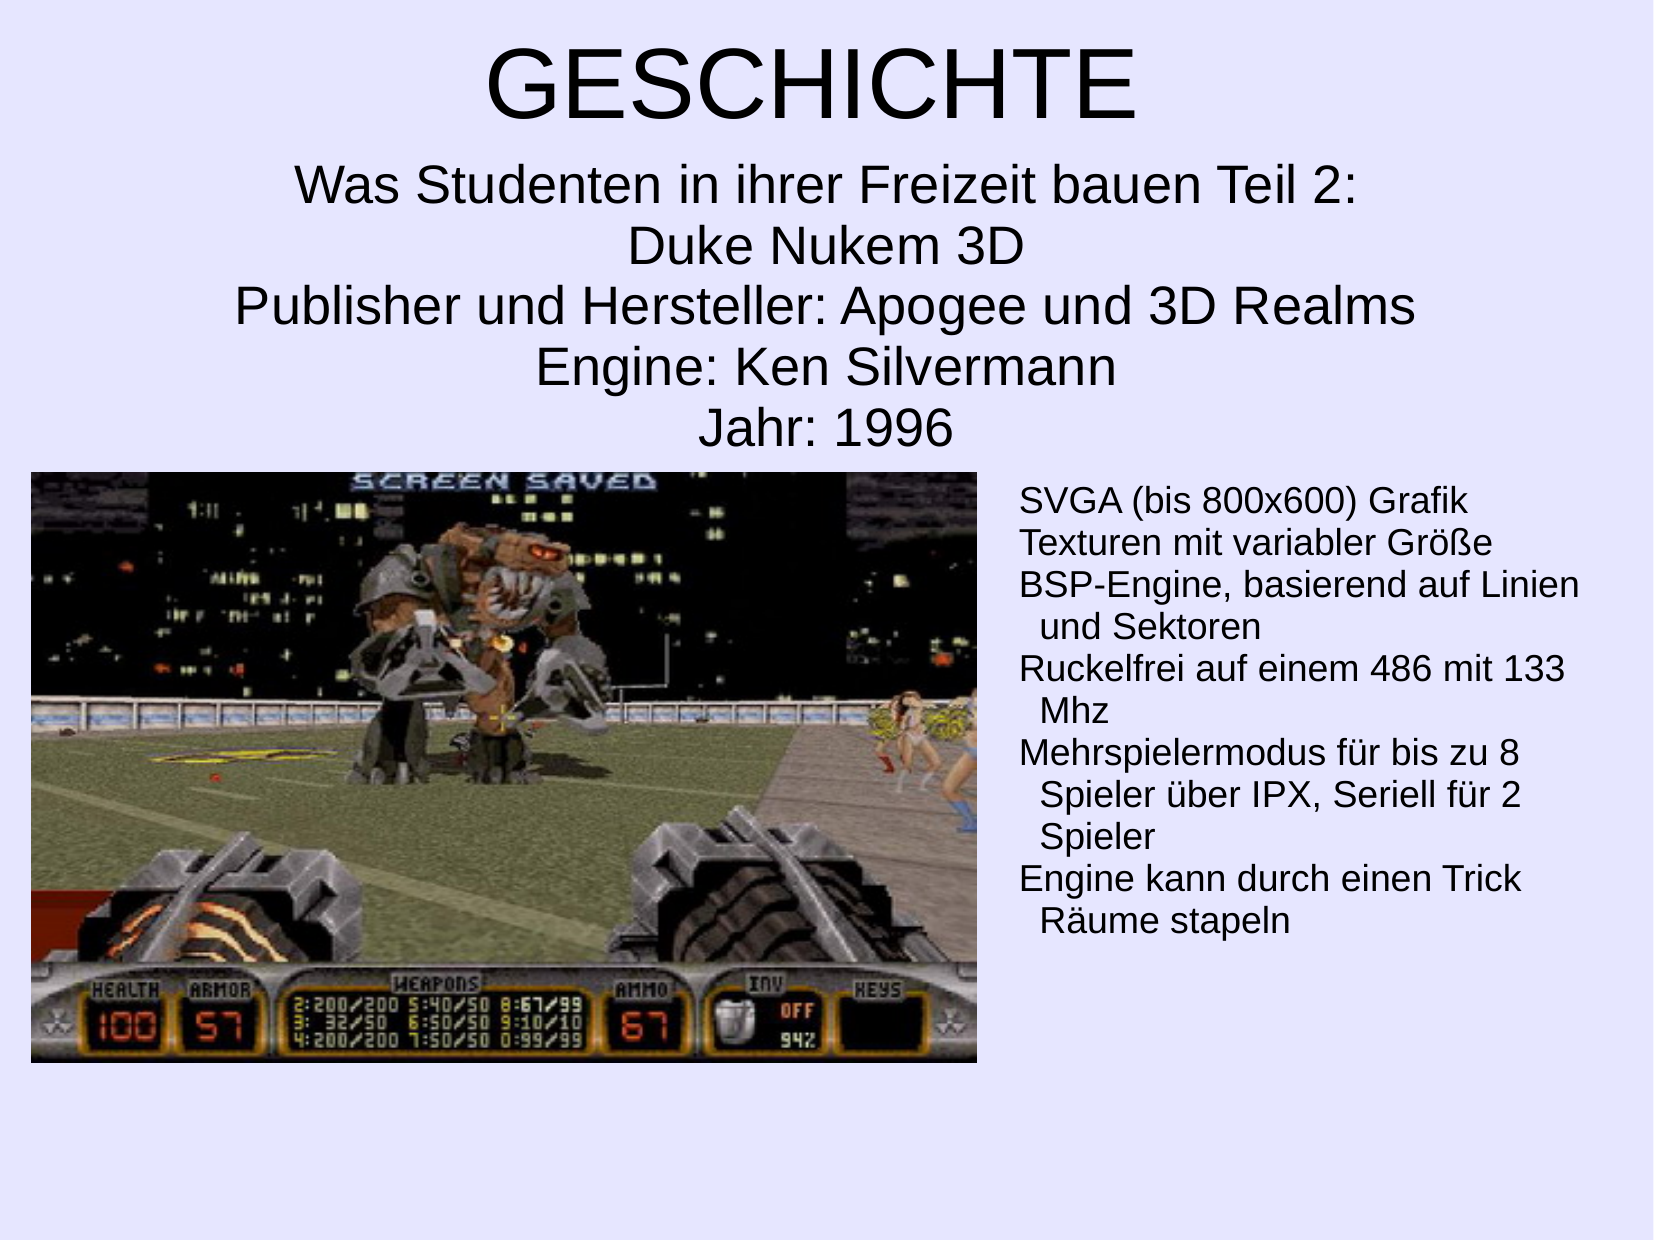

GESCHICHTE
Was Studenten in ihrer Freizeit bauen Teil 2:
Duke Nukem 3D
Publisher und Hersteller: Apogee und 3D Realms
Engine: Ken Silvermann
Jahr: 1996
SVGA (bis 800x600) Grafik
Texturen mit variabler Größe
BSP-Engine, basierend auf Linien und Sektoren
Ruckelfrei auf einem 486 mit 133 Mhz
Mehrspielermodus für bis zu 8 Spieler über IPX, Seriell für 2 Spieler
Engine kann durch einen Trick Räume stapeln